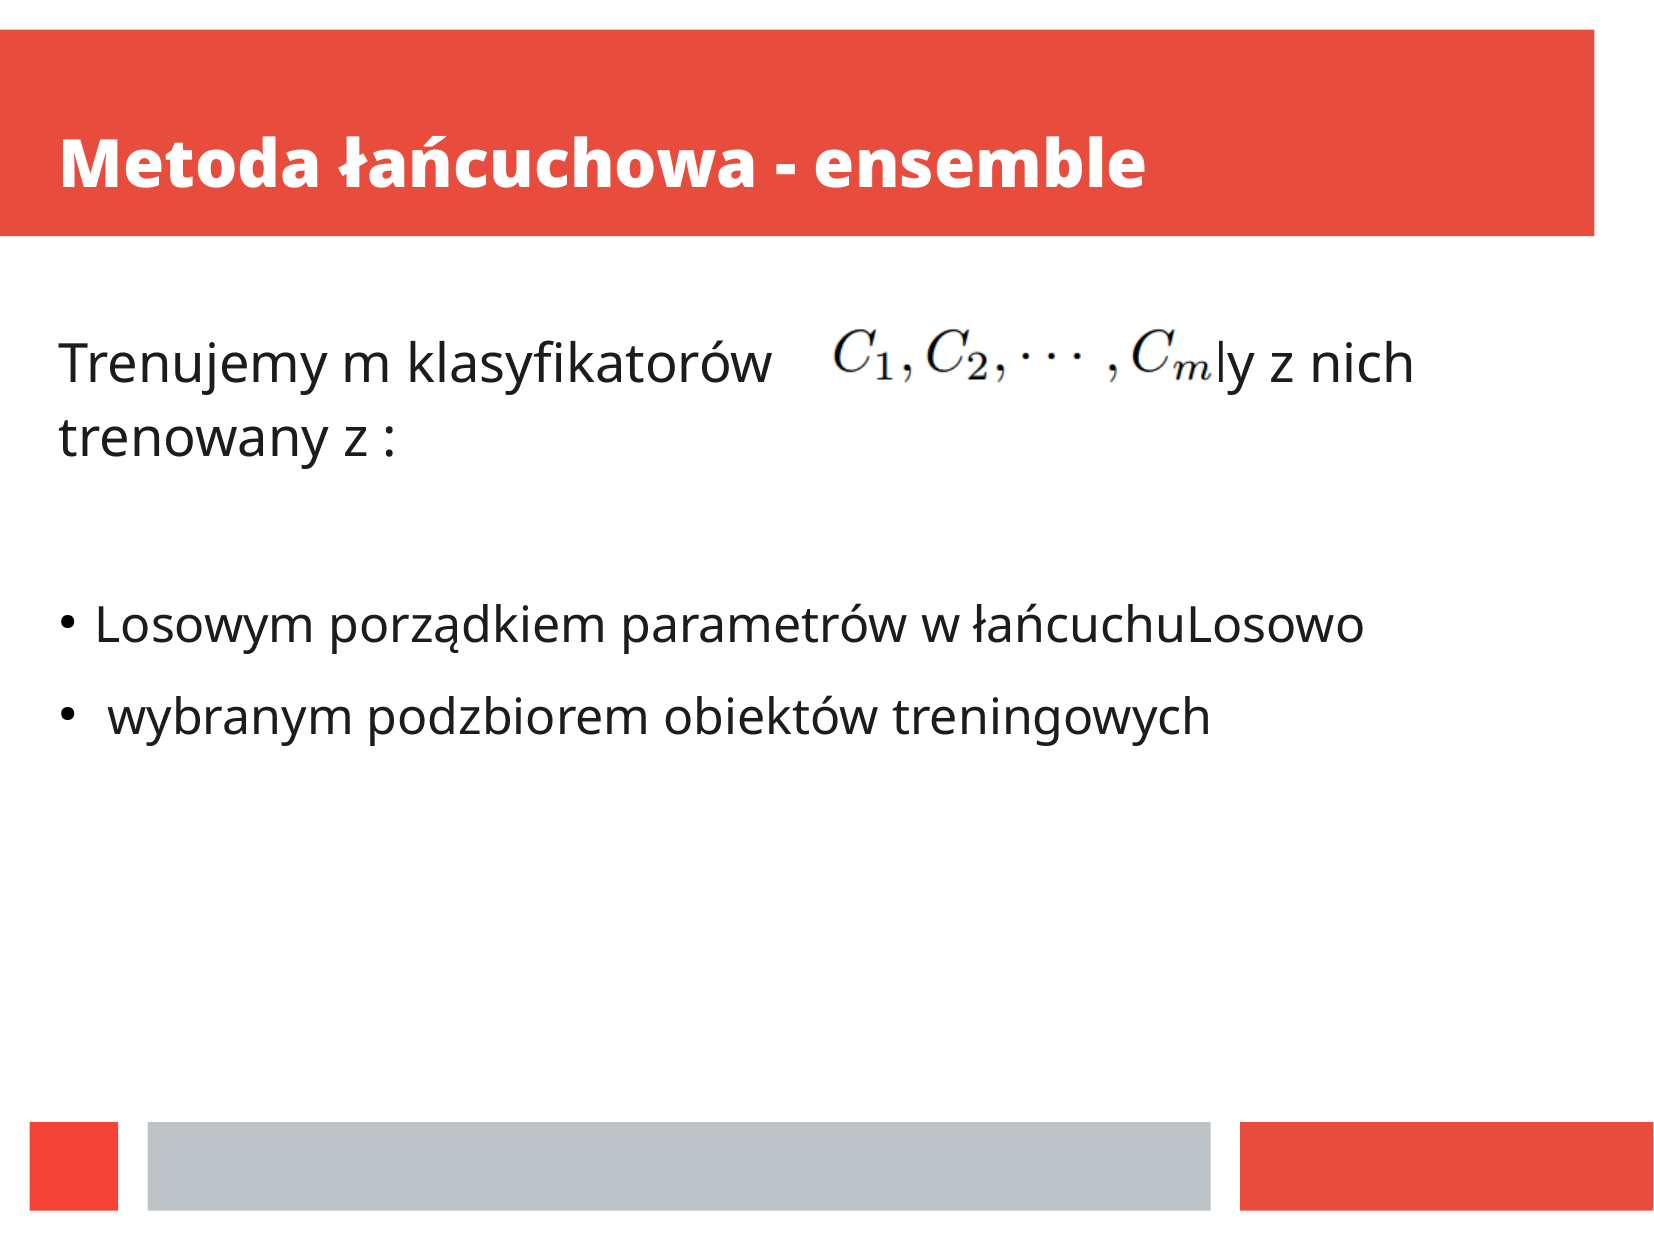

# Metoda łańcuchowa - ensemble
Trenujemy m klasyfikatorów każdy z nich trenowany z :
Losowym porządkiem parametrów w łańcuchuLosowo
 wybranym podzbiorem obiektów treningowych